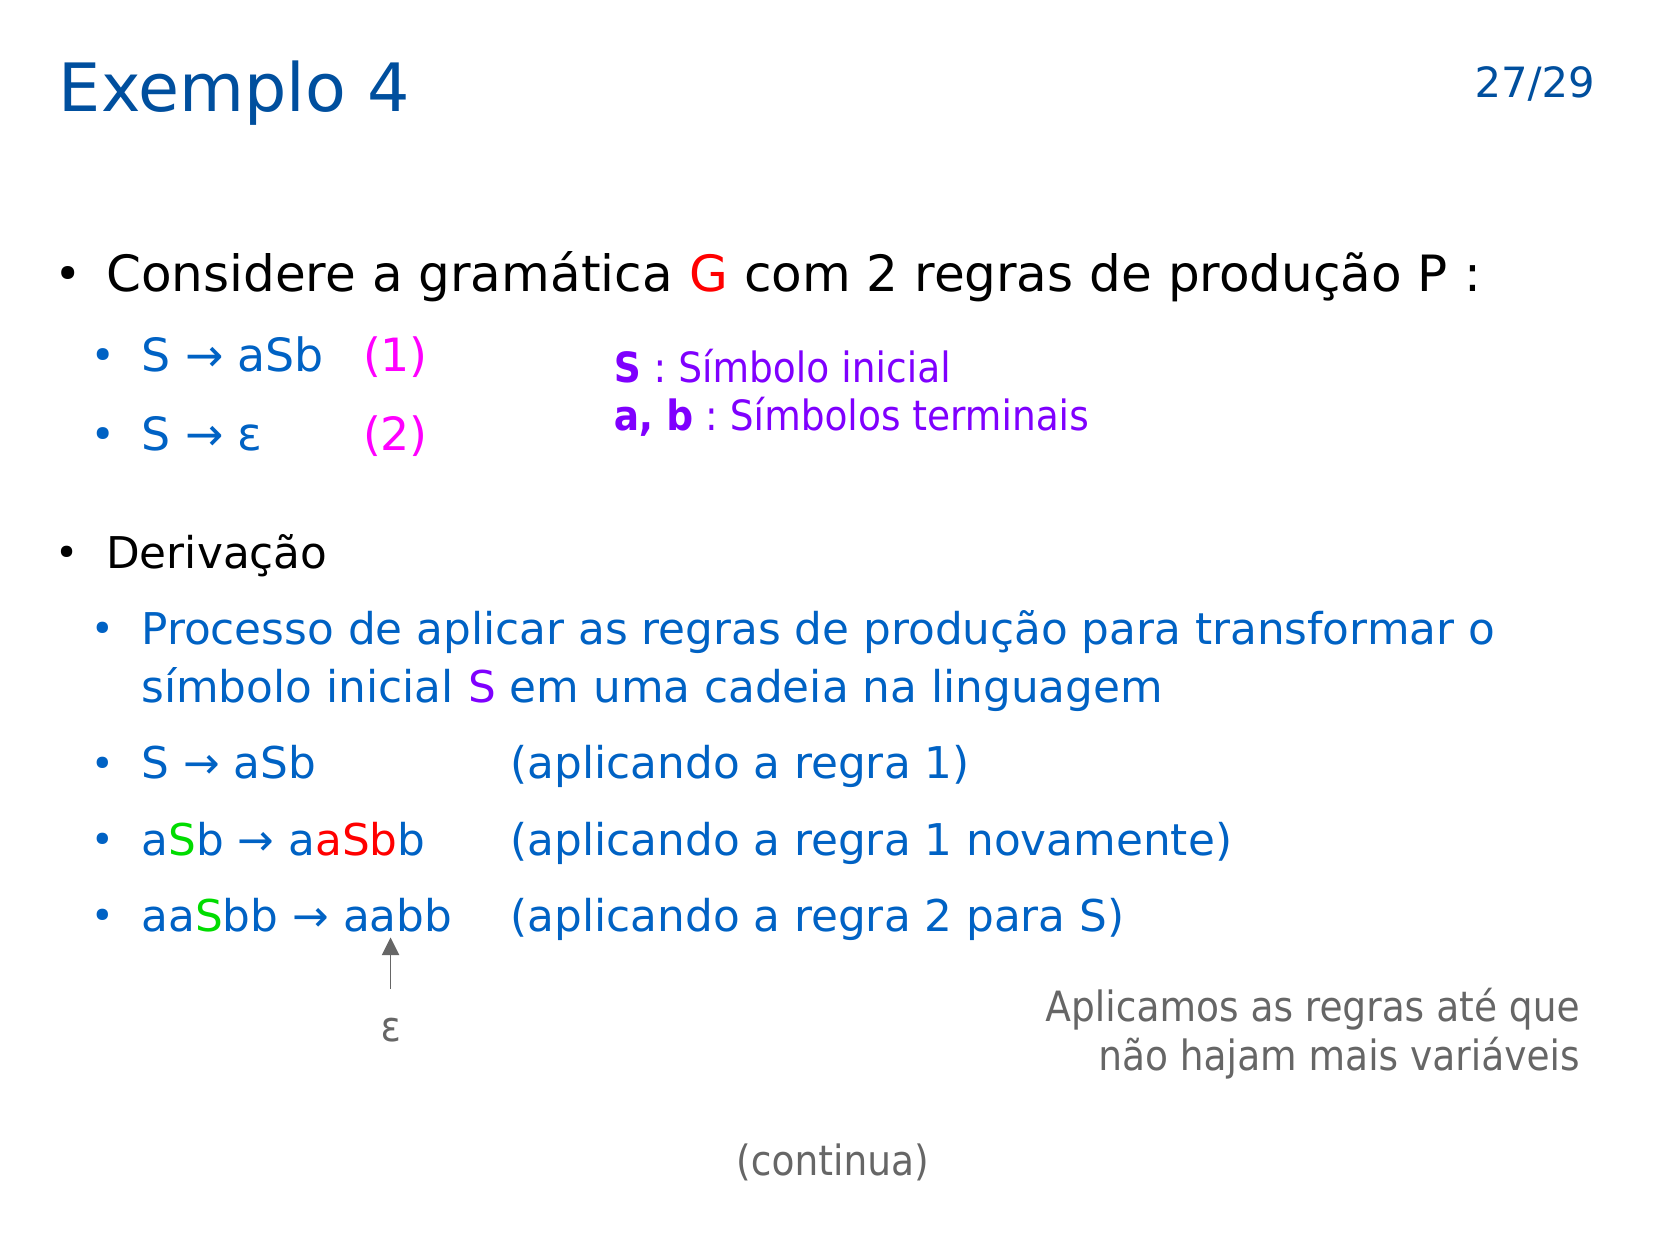

# Exemplo 4
27
Considere a gramática G com 2 regras de produção P :
S → aSb	(1)
S → ε		(2)
Derivação
Processo de aplicar as regras de produção para transformar o símbolo inicial S em uma cadeia na linguagem
S → aSb 			(aplicando a regra 1)
aSb → aaSbb 	(aplicando a regra 1 novamente)
aaSbb → aabb 	(aplicando a regra 2 para S)
S : Símbolo inicial
a, b : Símbolos terminais
Aplicamos as regras até que não hajam mais variáveis
ε
(continua)